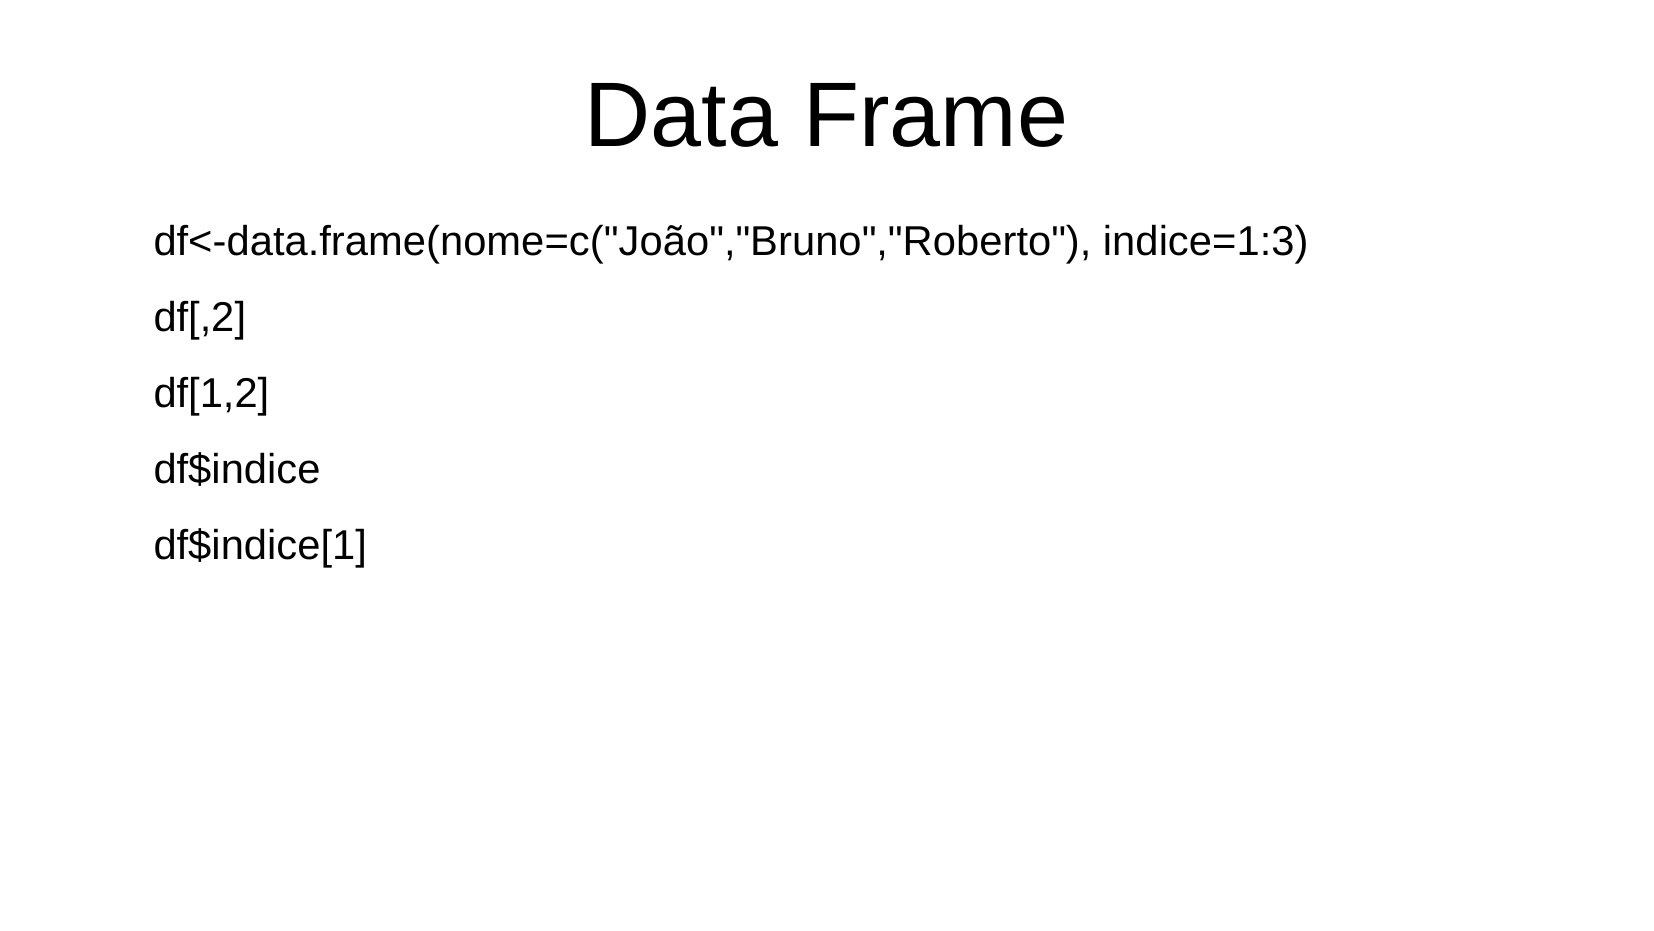

# Data Frame
df<-data.frame(nome=c("João","Bruno","Roberto"), indice=1:3)
df[,2]
df[1,2]
df$indice
df$indice[1]